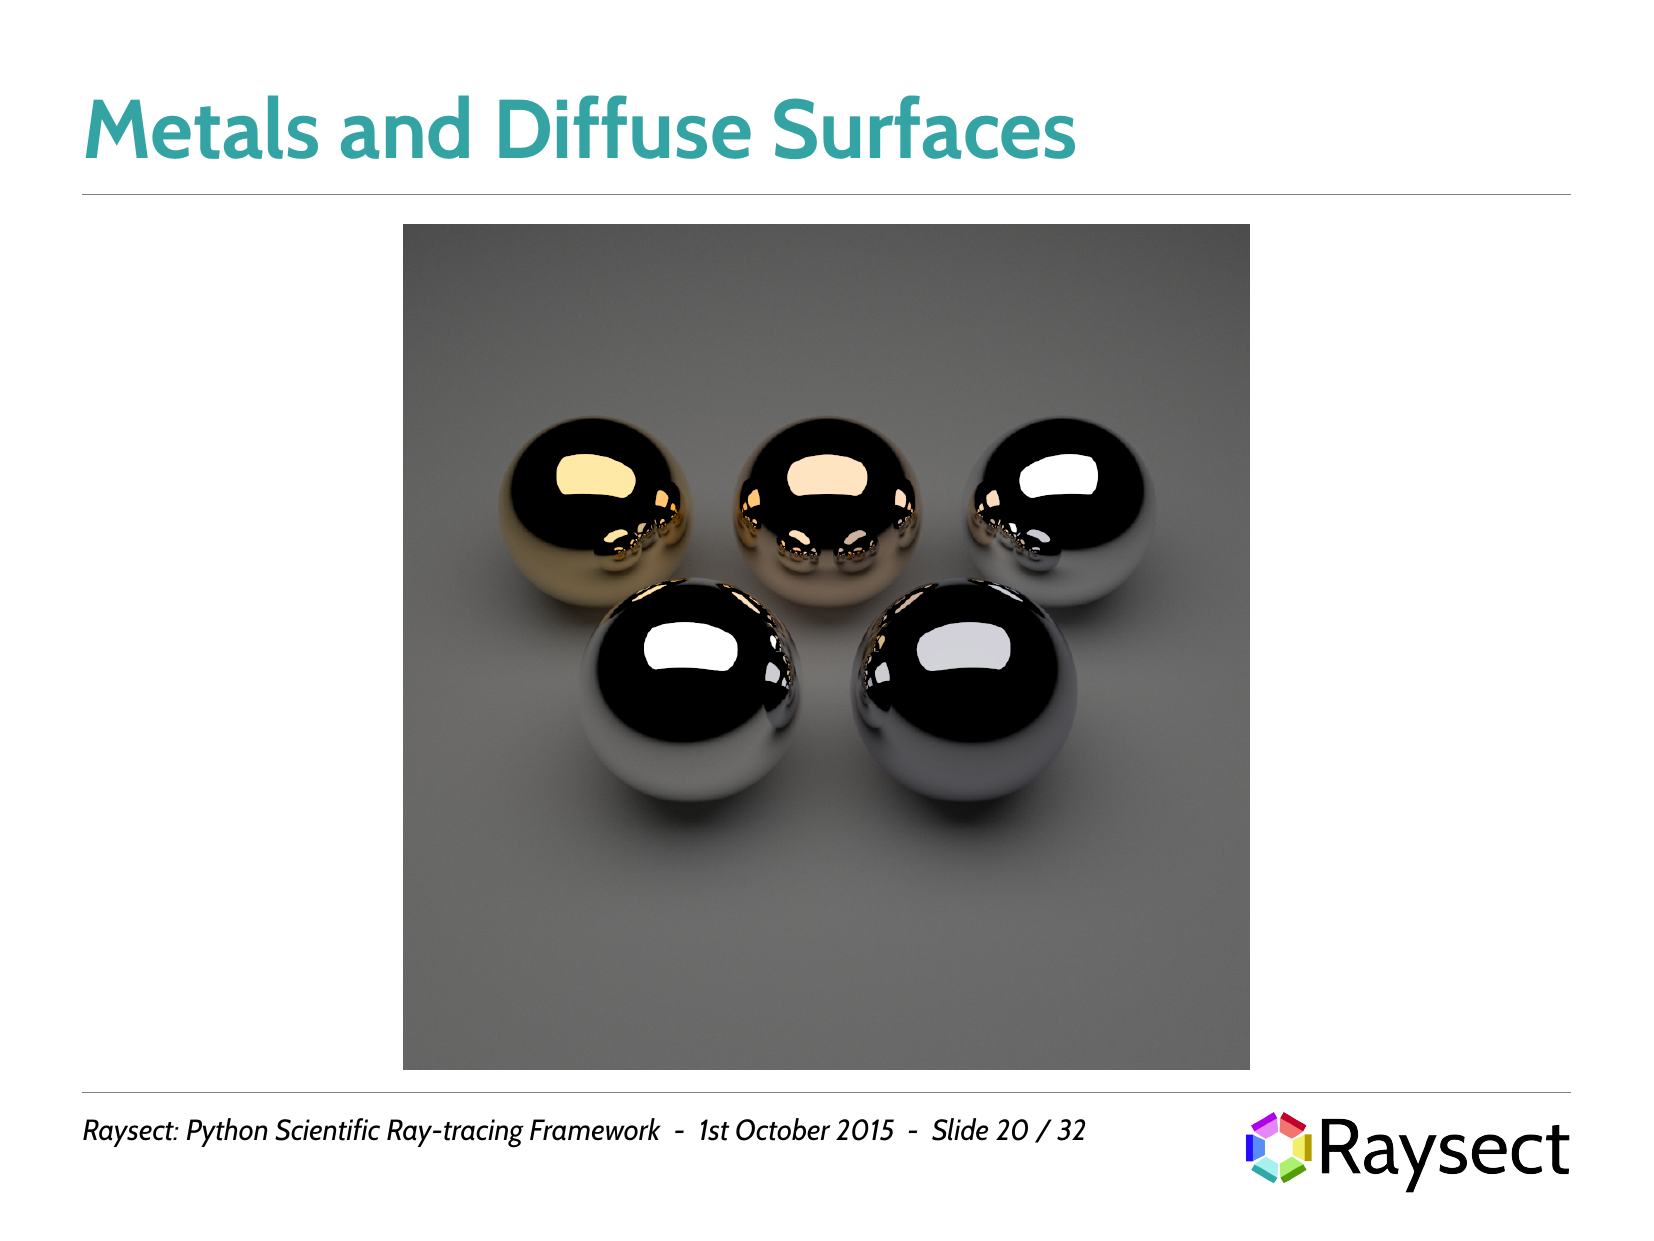

# Metals and Diffuse Surfaces
1st October 2015